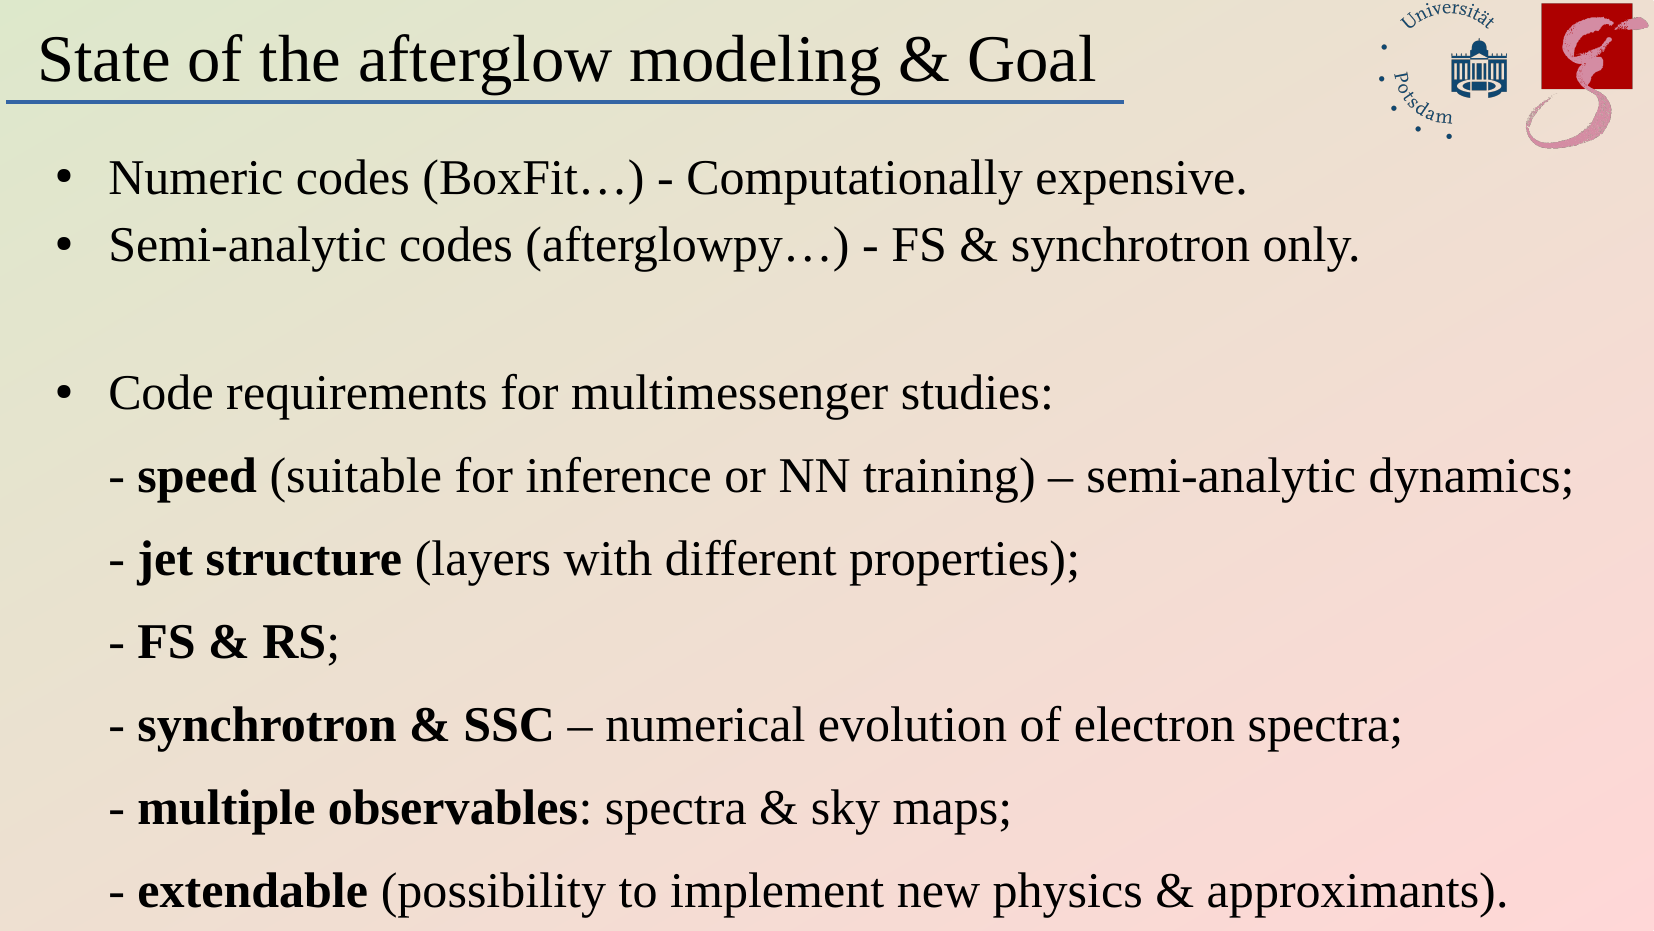

# State of the afterglow modeling & Goal
Numeric codes (BoxFit…) - Computationally expensive.
Semi-analytic codes (afterglowpy…) - FS & synchrotron only.
Code requirements for multimessenger studies:
- speed (suitable for inference or NN training) – semi-analytic dynamics;
- jet structure (layers with different properties);
- FS & RS;
- synchrotron & SSC – numerical evolution of electron spectra;
- multiple observables: spectra & sky maps;
- extendable (possibility to implement new physics & approximants).